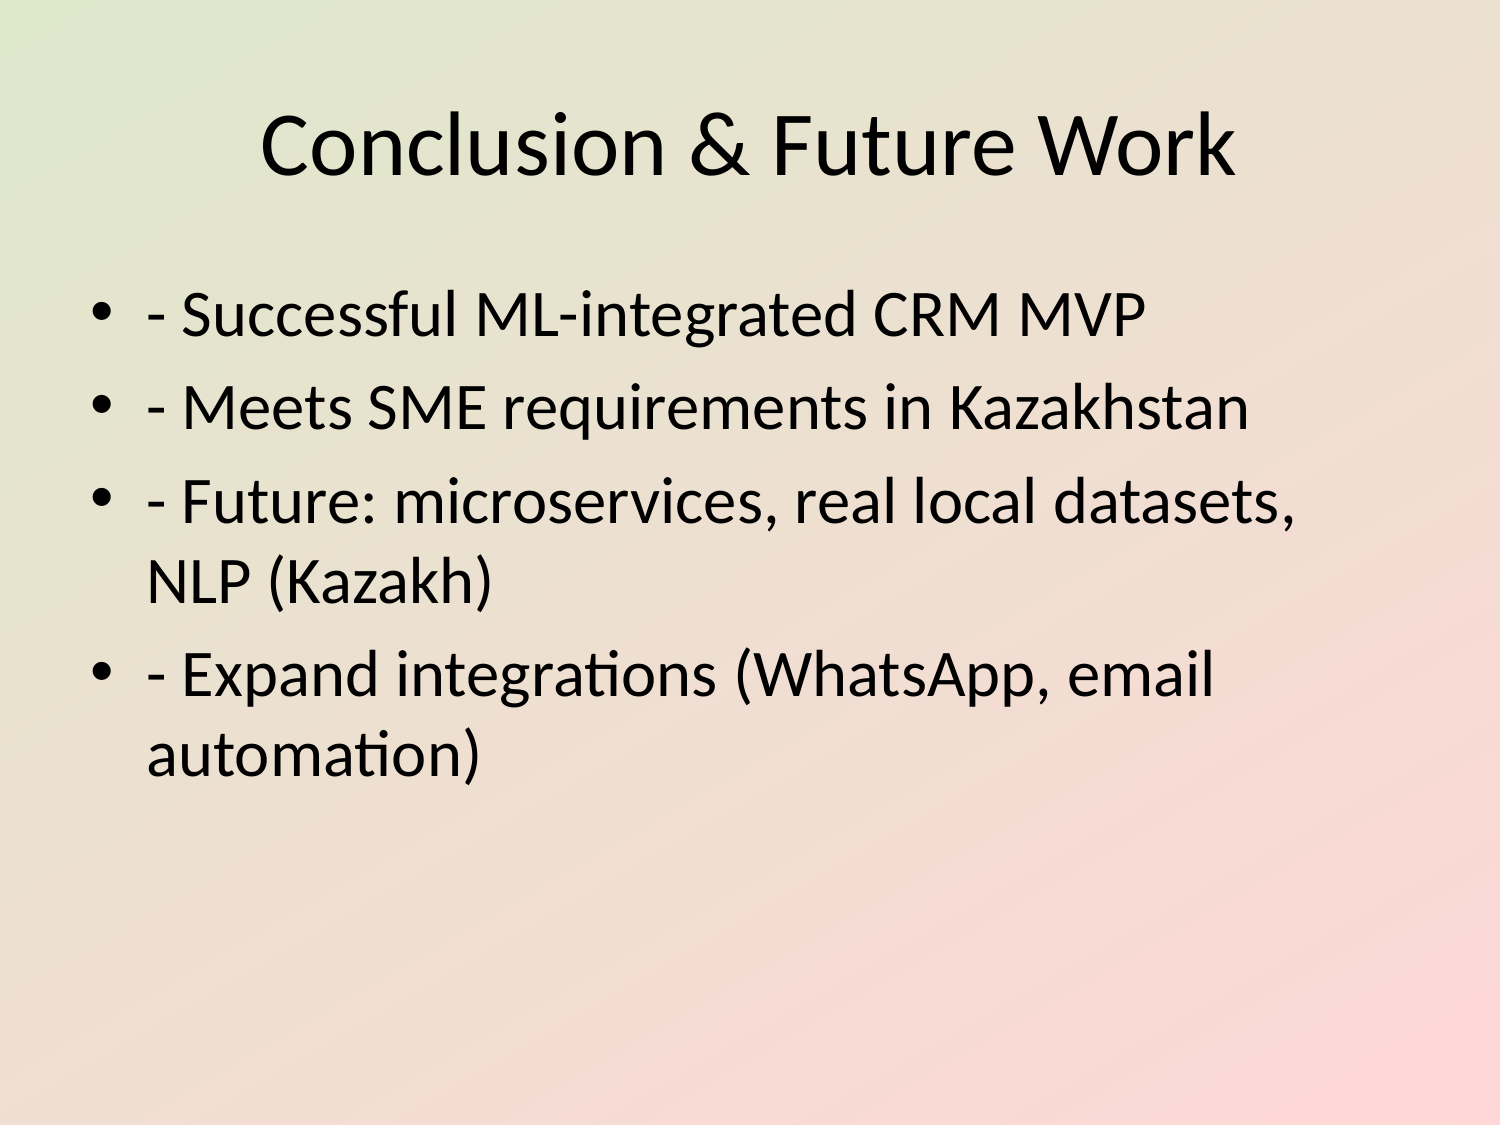

# Conclusion & Future Work
- Successful ML-integrated CRM MVP
- Meets SME requirements in Kazakhstan
- Future: microservices, real local datasets, NLP (Kazakh)
- Expand integrations (WhatsApp, email automation)